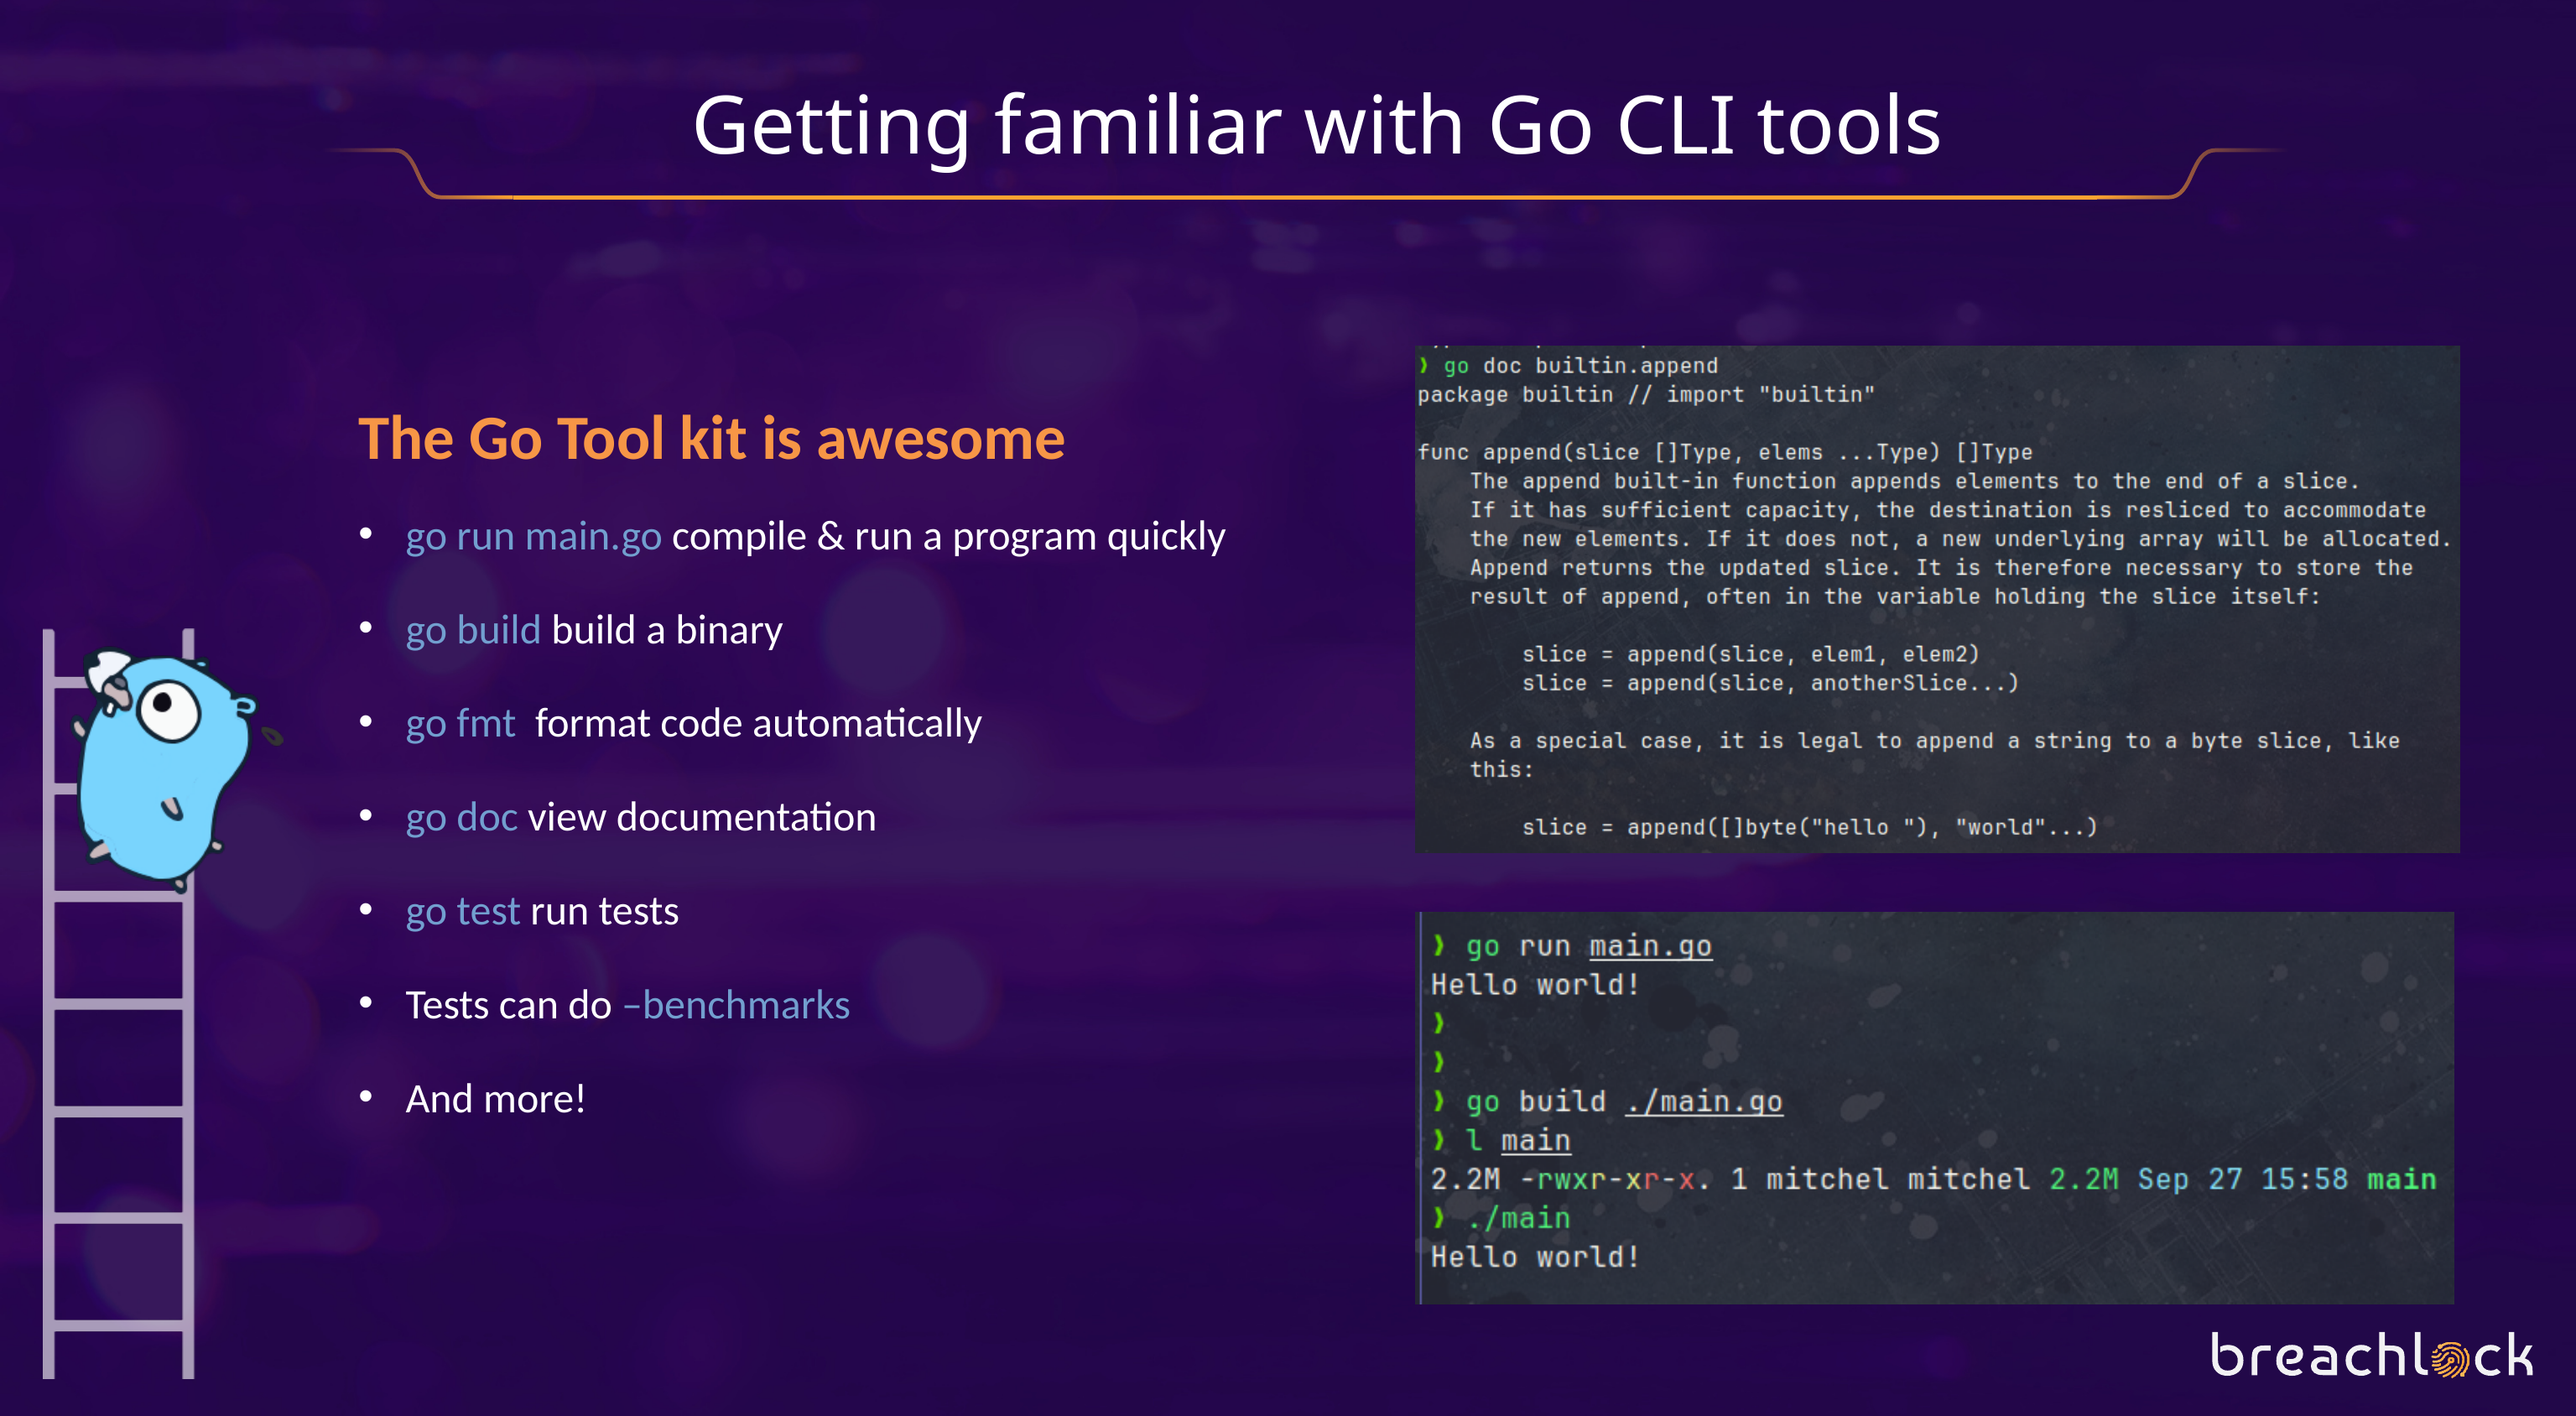

Getting familiar with Go CLI tools
The Go Tool kit is awesome
go run main.go compile & run a program quickly
go build build a binary
go fmt format code automatically
go doc view documentation
go test run tests
Tests can do –benchmarks
And more!